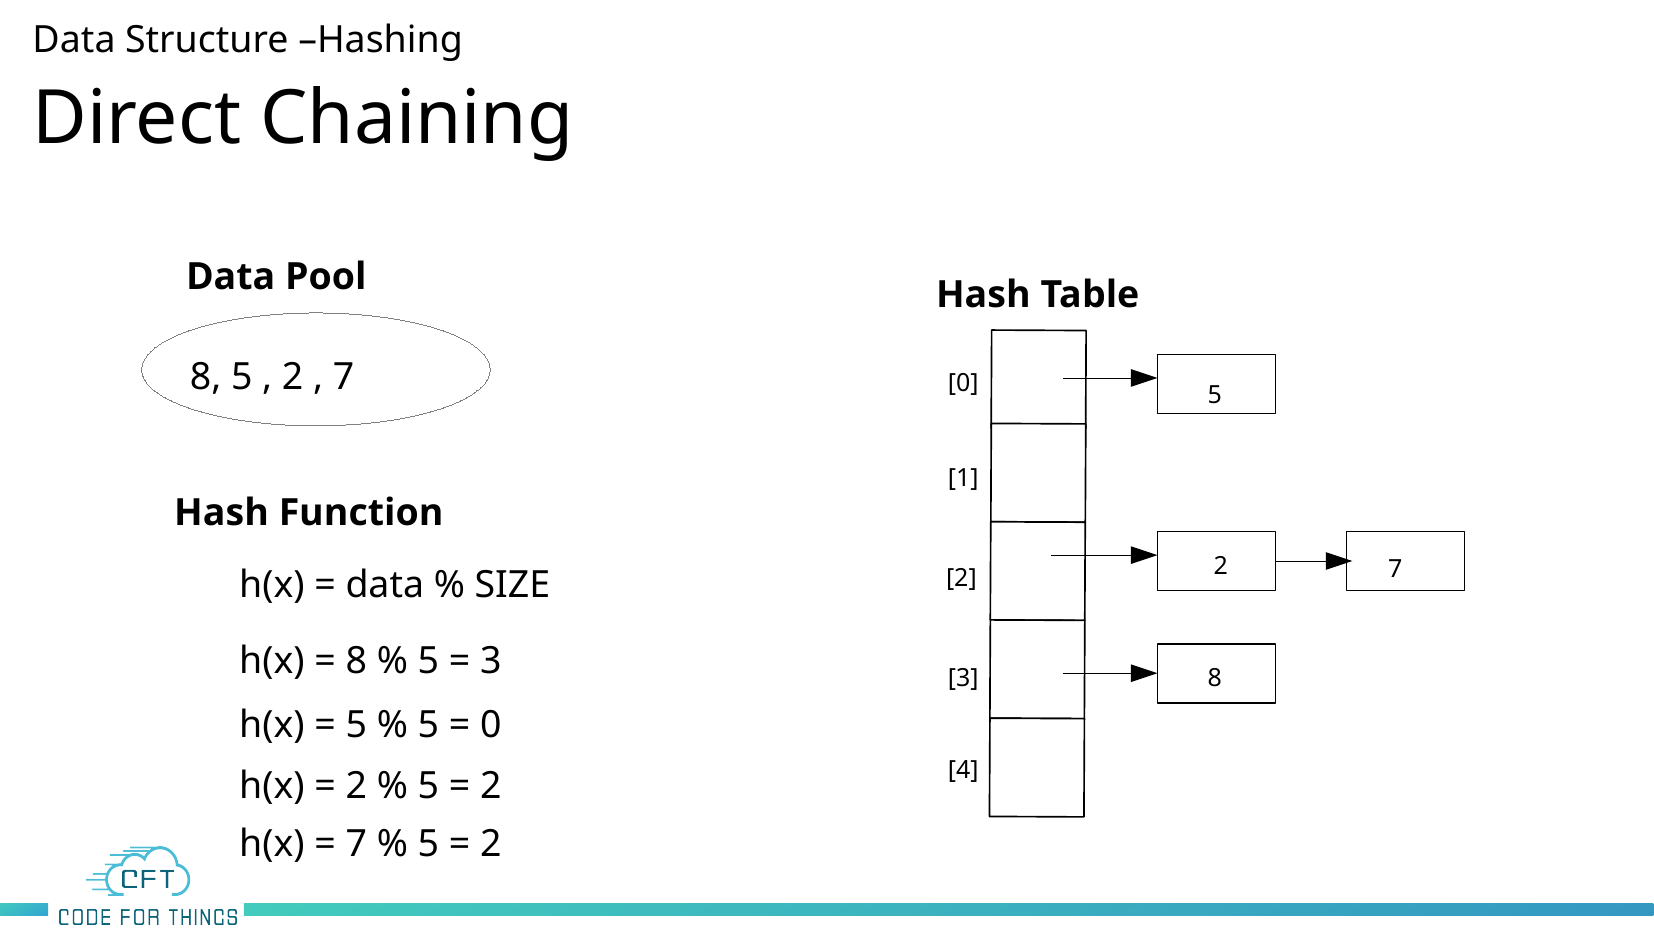

# Data Structure –Hashing Direct Chaining
Data Pool
Hash Table
 8, 5 , 2 , 7
5
[0]
[1]
Hash Function
2
7
h(x) = data % SIZE
[2]
h(x) = 8 % 5 = 3
8
[3]
h(x) = 5 % 5 = 0
[4]
h(x) = 2 % 5 = 2
h(x) = 7 % 5 = 2